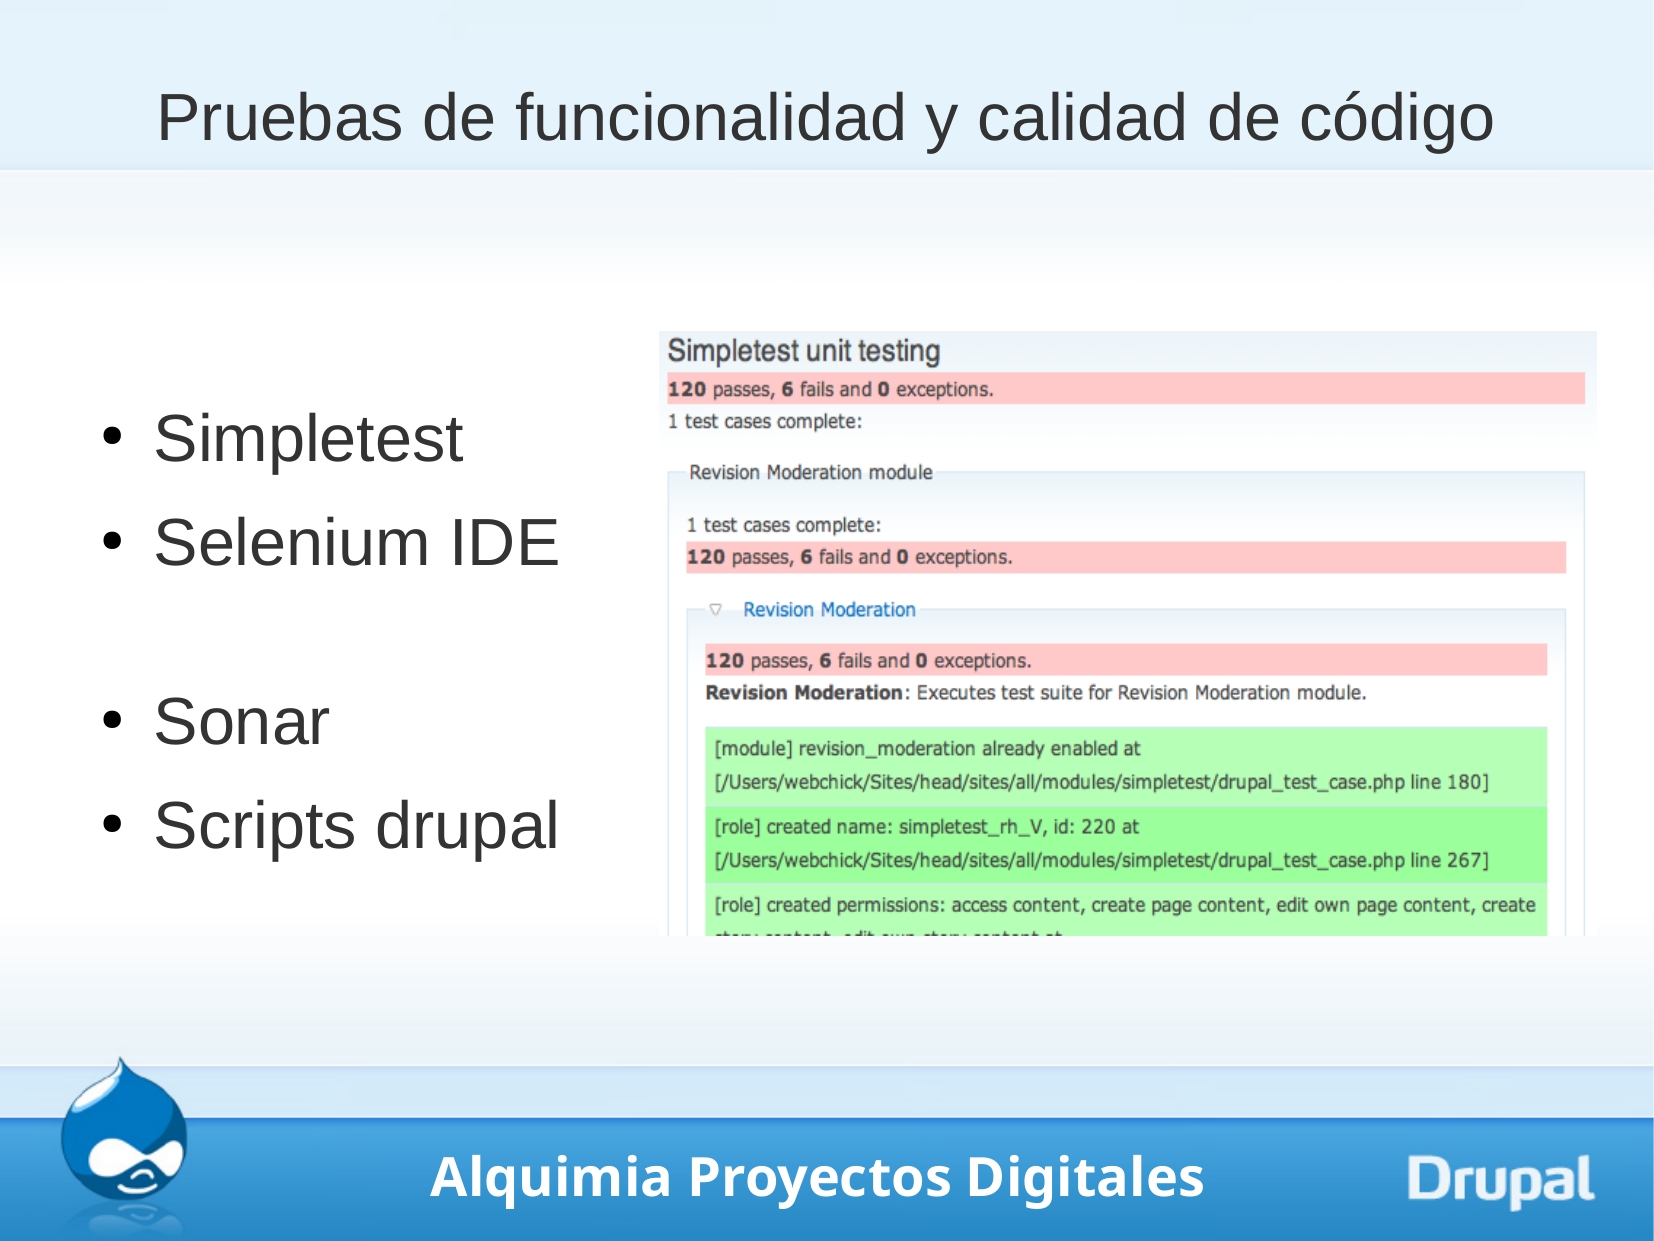

# Pruebas de funcionalidad y calidad de código
Simpletest
Selenium IDE
Sonar
Scripts drupal
Alquimia Proyectos Digitales